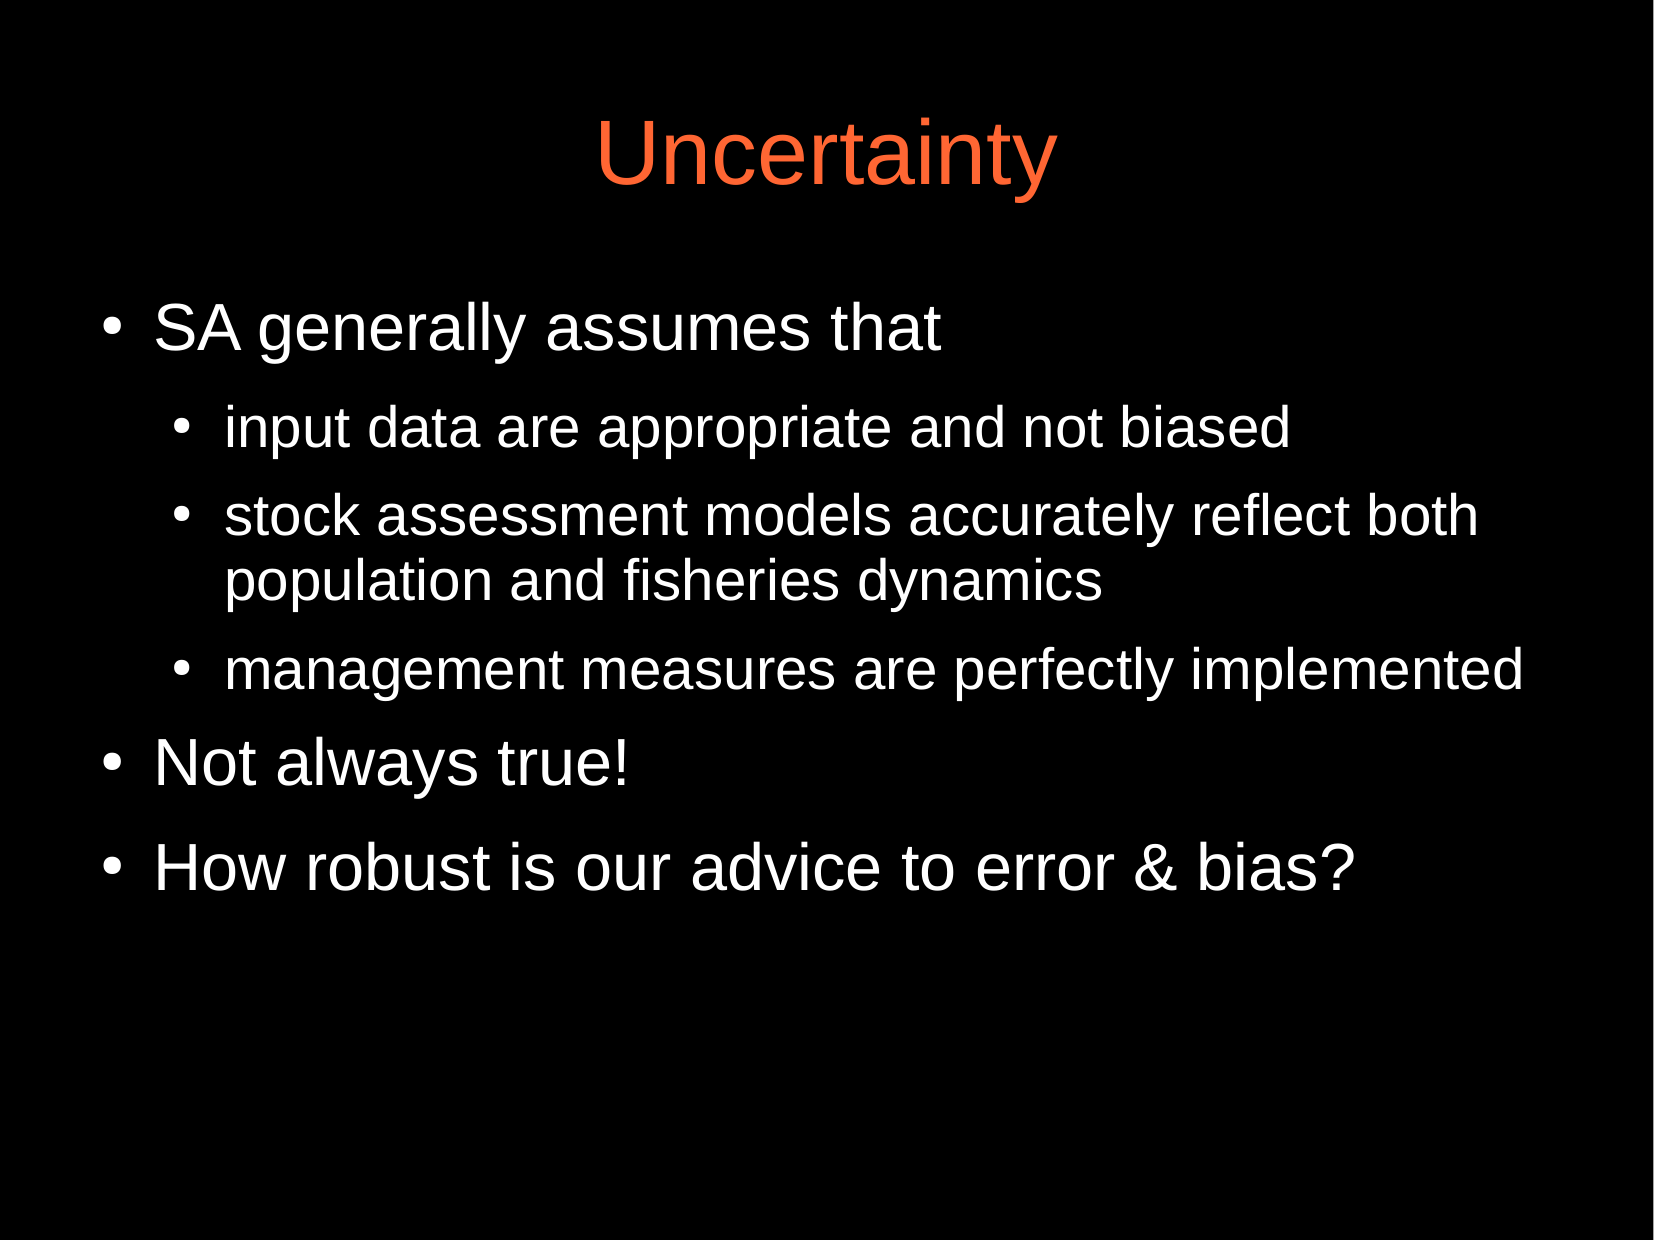

# Uncertainty
SA generally assumes that
input data are appropriate and not biased
stock assessment models accurately reflect both population and fisheries dynamics
management measures are perfectly implemented
Not always true!
How robust is our advice to error & bias?